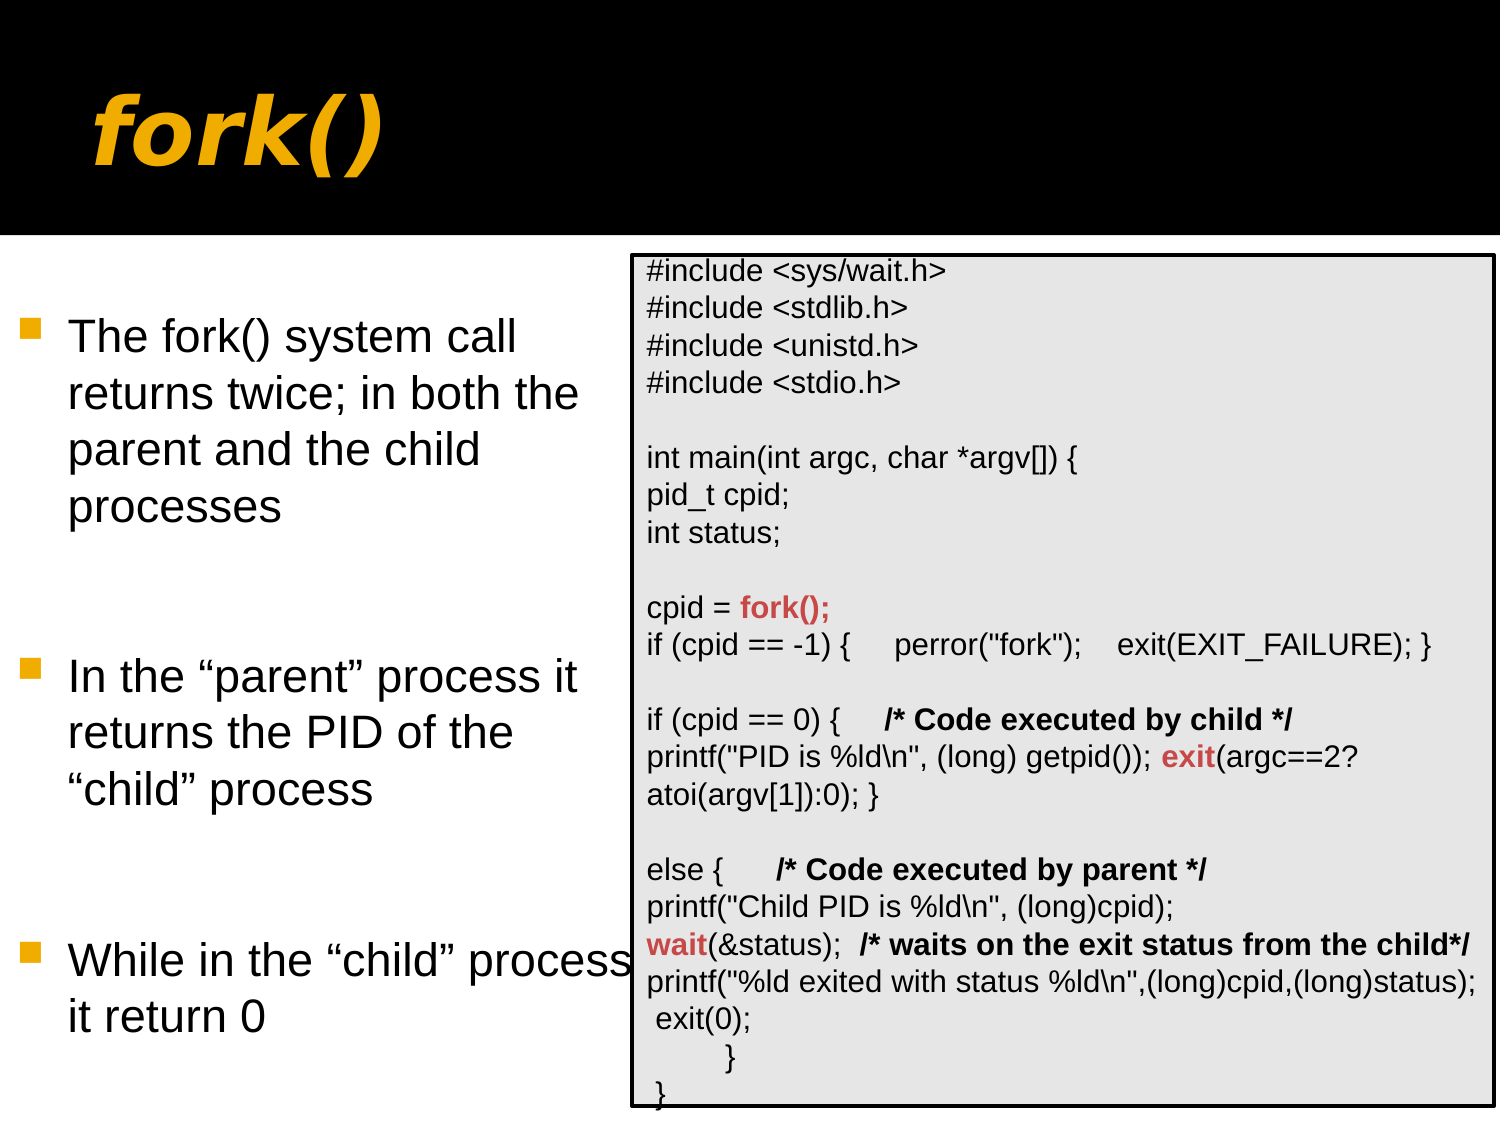

# fork()
#include <sys/wait.h>
#include <stdlib.h>
#include <unistd.h>
#include <stdio.h>
int main(int argc, char *argv[]) {
pid_t cpid;
int status;
cpid = fork();
if (cpid == -1) { perror("fork"); exit(EXIT_FAILURE); }
if (cpid == 0) { /* Code executed by child */
printf("PID is %ld\n", (long) getpid()); exit(argc==2?atoi(argv[1]):0); }
else { /* Code executed by parent */
printf("Child PID is %ld\n", (long)cpid);
wait(&status); /* waits on the exit status from the child*/
printf("%ld exited with status %ld\n",(long)cpid,(long)status);
 exit(0);
 }
 }
The fork() system call returns twice; in both the parent and the child processes
In the “parent” process it returns the PID of the “child” process
While in the “child” process it return 0